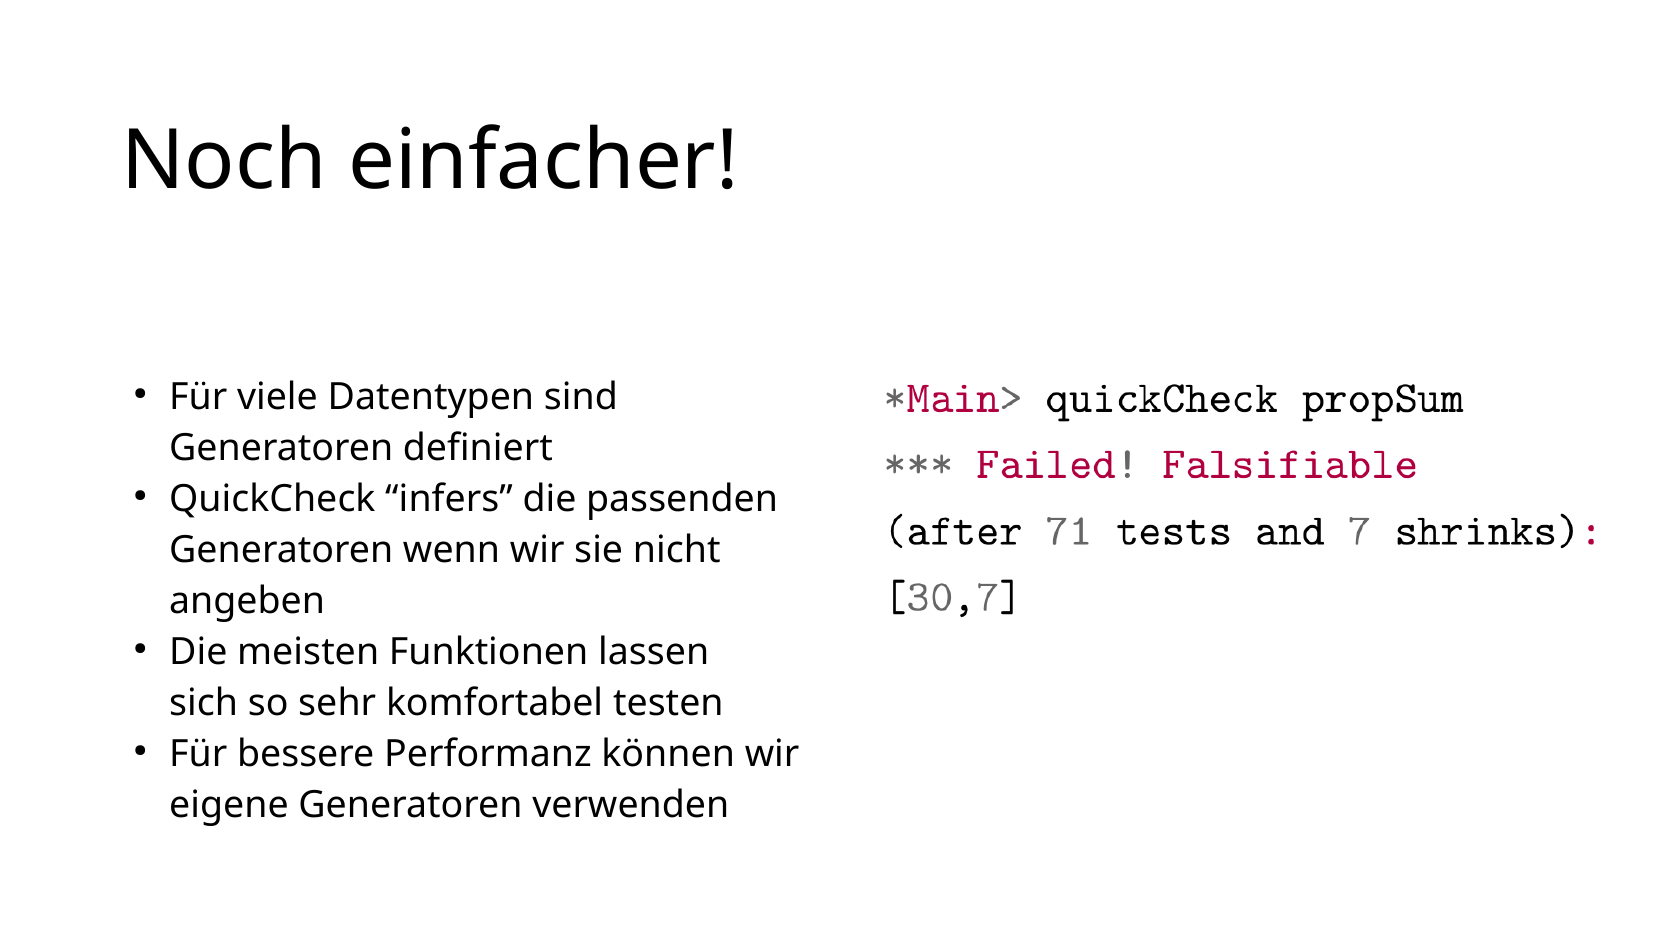

Noch einfacher!
Für viele Datentypen sind
Generatoren definiert
QuickCheck “infers” die passenden
Generatoren wenn wir sie nicht
angeben
Die meisten Funktionen lassen
sich so sehr komfortabel testen
Für bessere Performanz können wir
eigene Generatoren verwenden